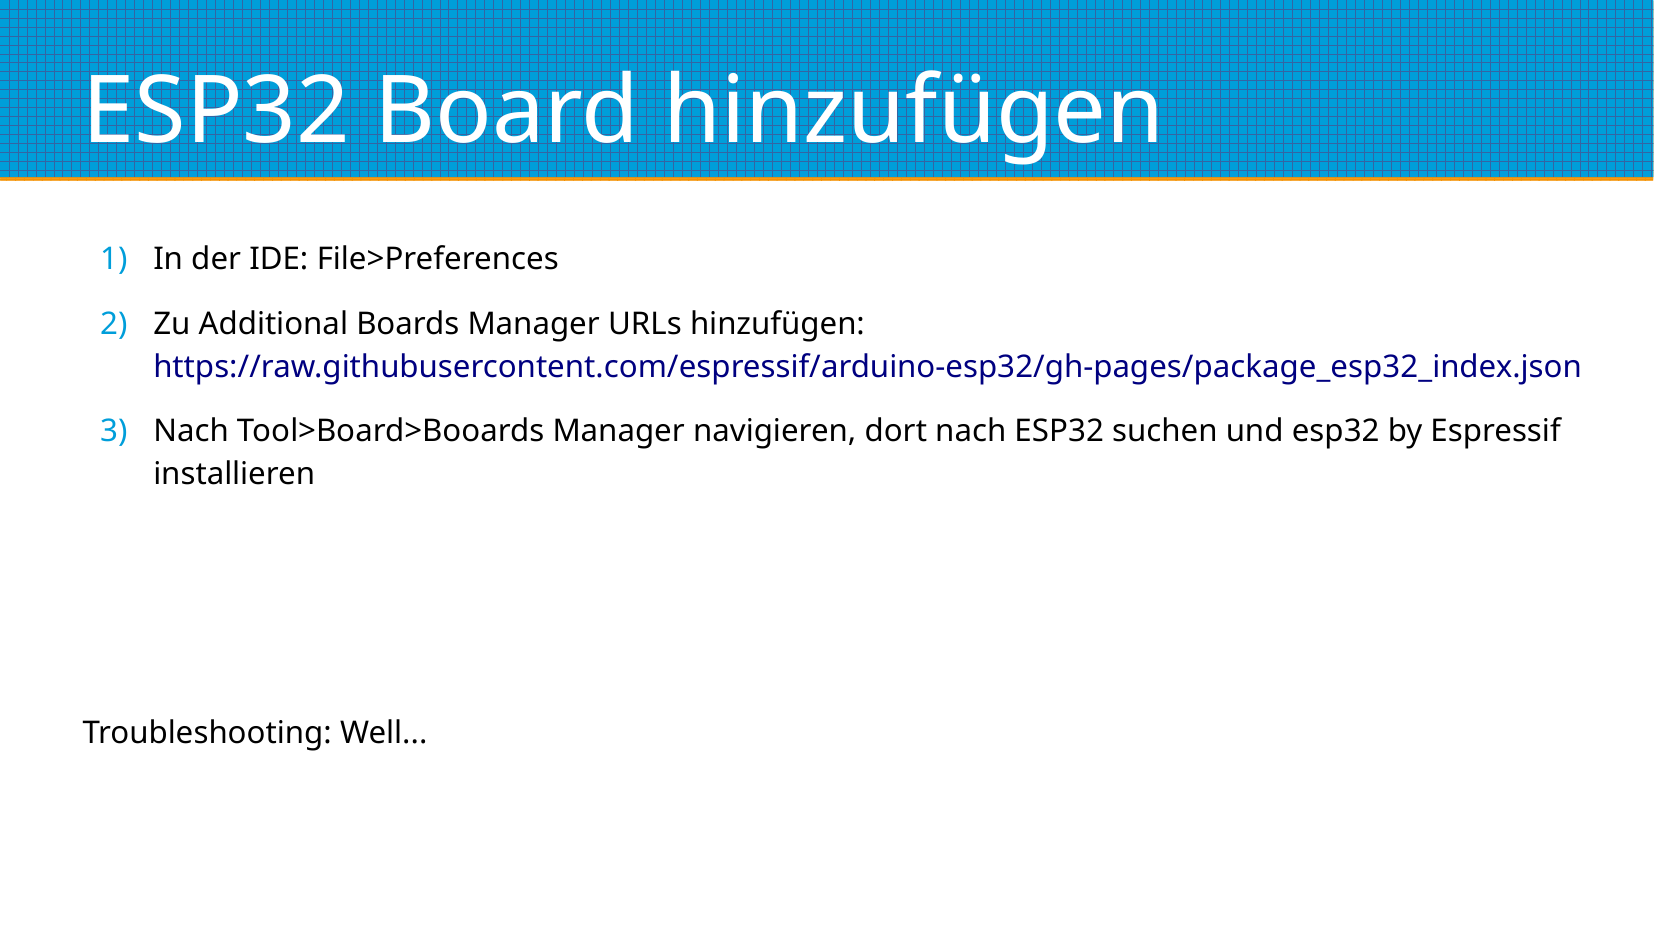

# ESP32 Board hinzufügen
In der IDE: File>Preferences
Zu Additional Boards Manager URLs hinzufügen:
https://raw.githubusercontent.com/espressif/arduino-esp32/gh-pages/package_esp32_index.json
Nach Tool>Board>Booards Manager navigieren, dort nach ESP32 suchen und esp32 by Espressif installieren
Troubleshooting: Well...